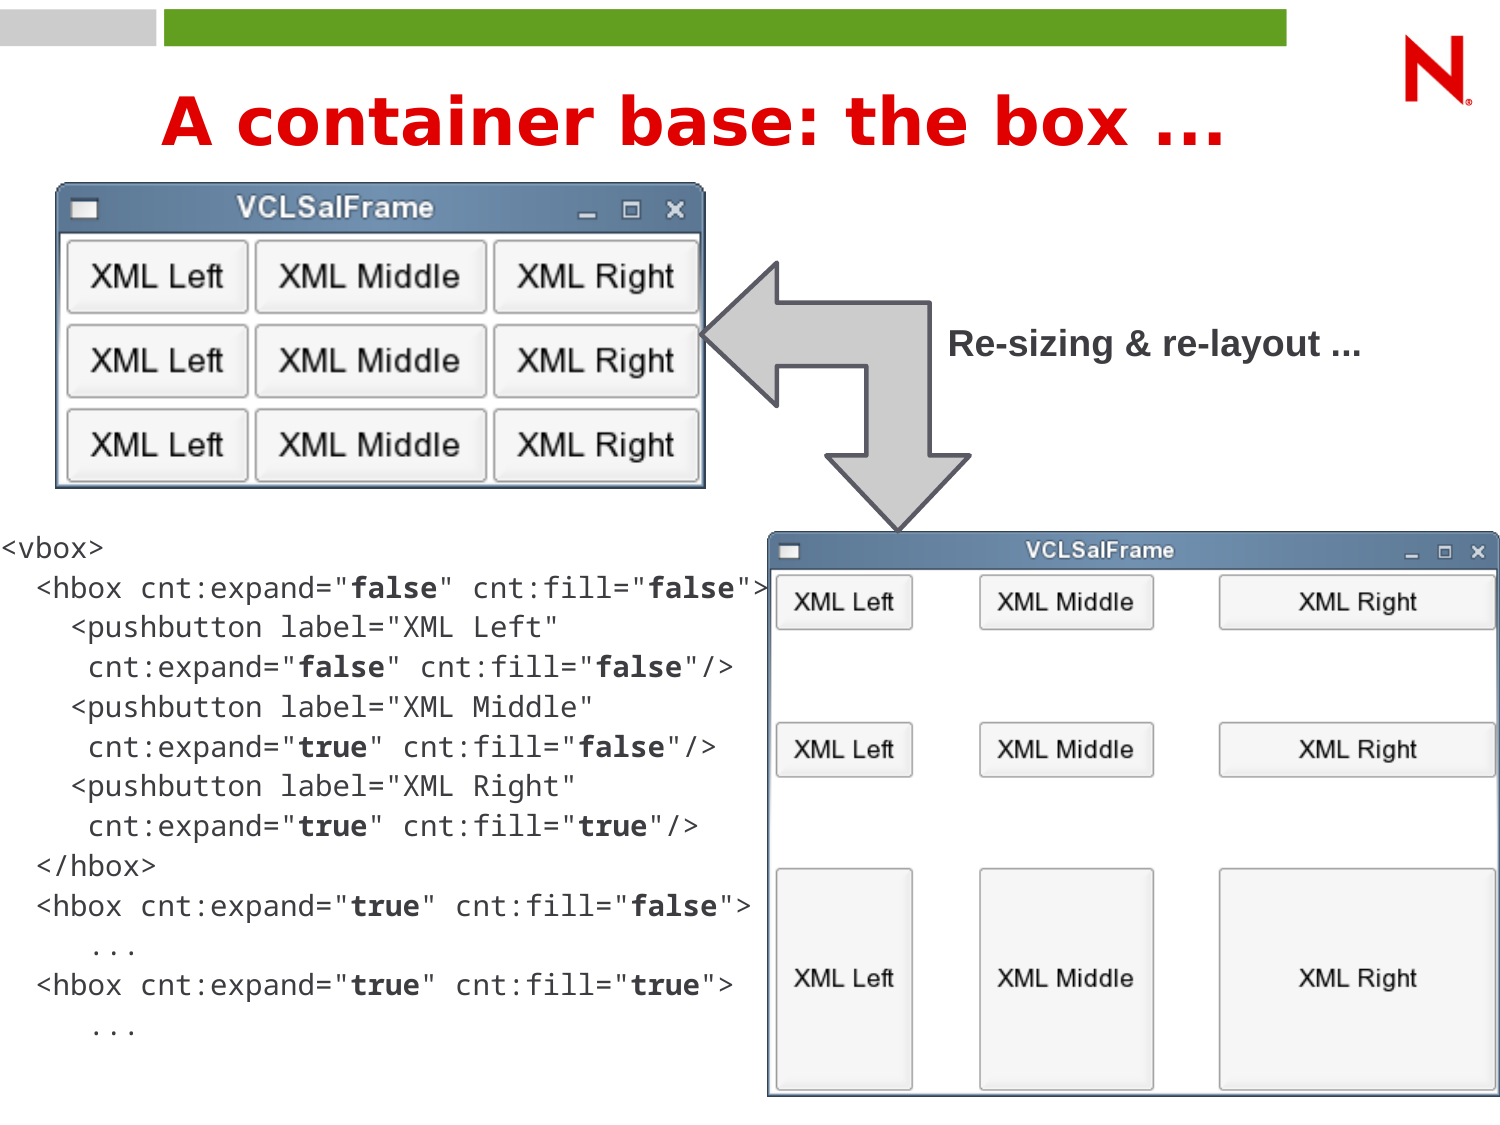

# A container base: the box ...
Re-sizing & re-layout ...
<vbox>
 <hbox cnt:expand="false" cnt:fill="false">
 <pushbutton label="XML Left"
 cnt:expand="false" cnt:fill="false"/>
 <pushbutton label="XML Middle"
 cnt:expand="true" cnt:fill="false"/>
 <pushbutton label="XML Right"
 cnt:expand="true" cnt:fill="true"/>
 </hbox>
 <hbox cnt:expand="true" cnt:fill="false">
 ...
 <hbox cnt:expand="true" cnt:fill="true">
 ...